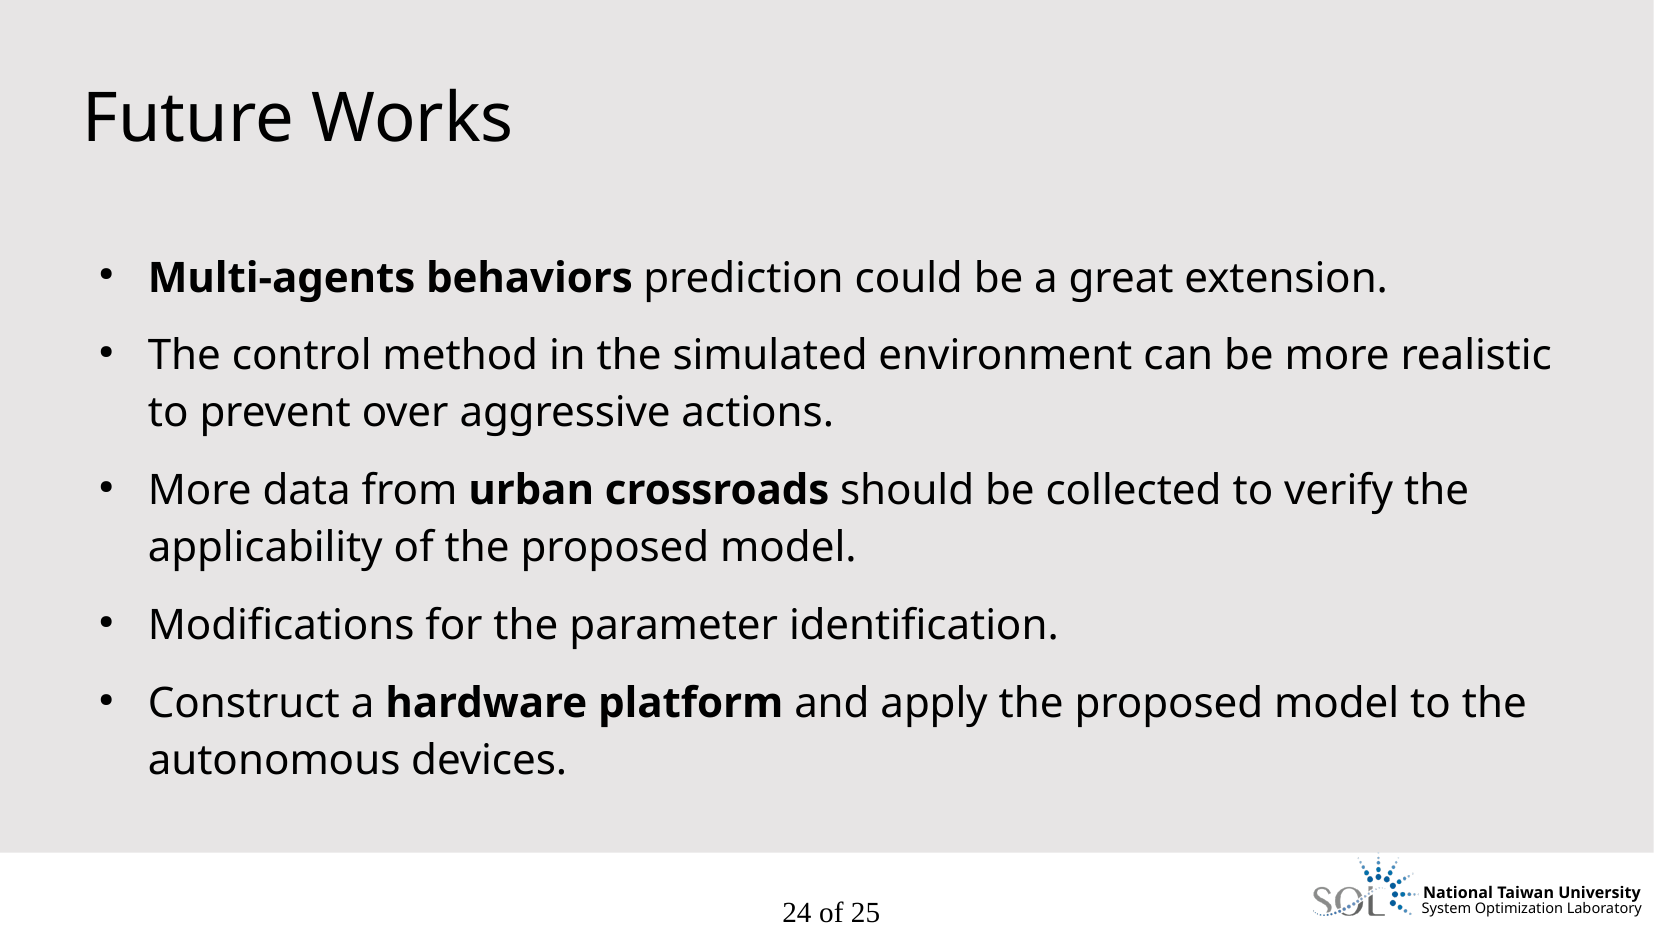

# Future Works
Multi-agents behaviors prediction could be a great extension.
The control method in the simulated environment can be more realistic to prevent over aggressive actions.
More data from urban crossroads should be collected to verify the applicability of the proposed model.
Modifications for the parameter identification.
Construct a hardware platform and apply the proposed model to the autonomous devices.
24